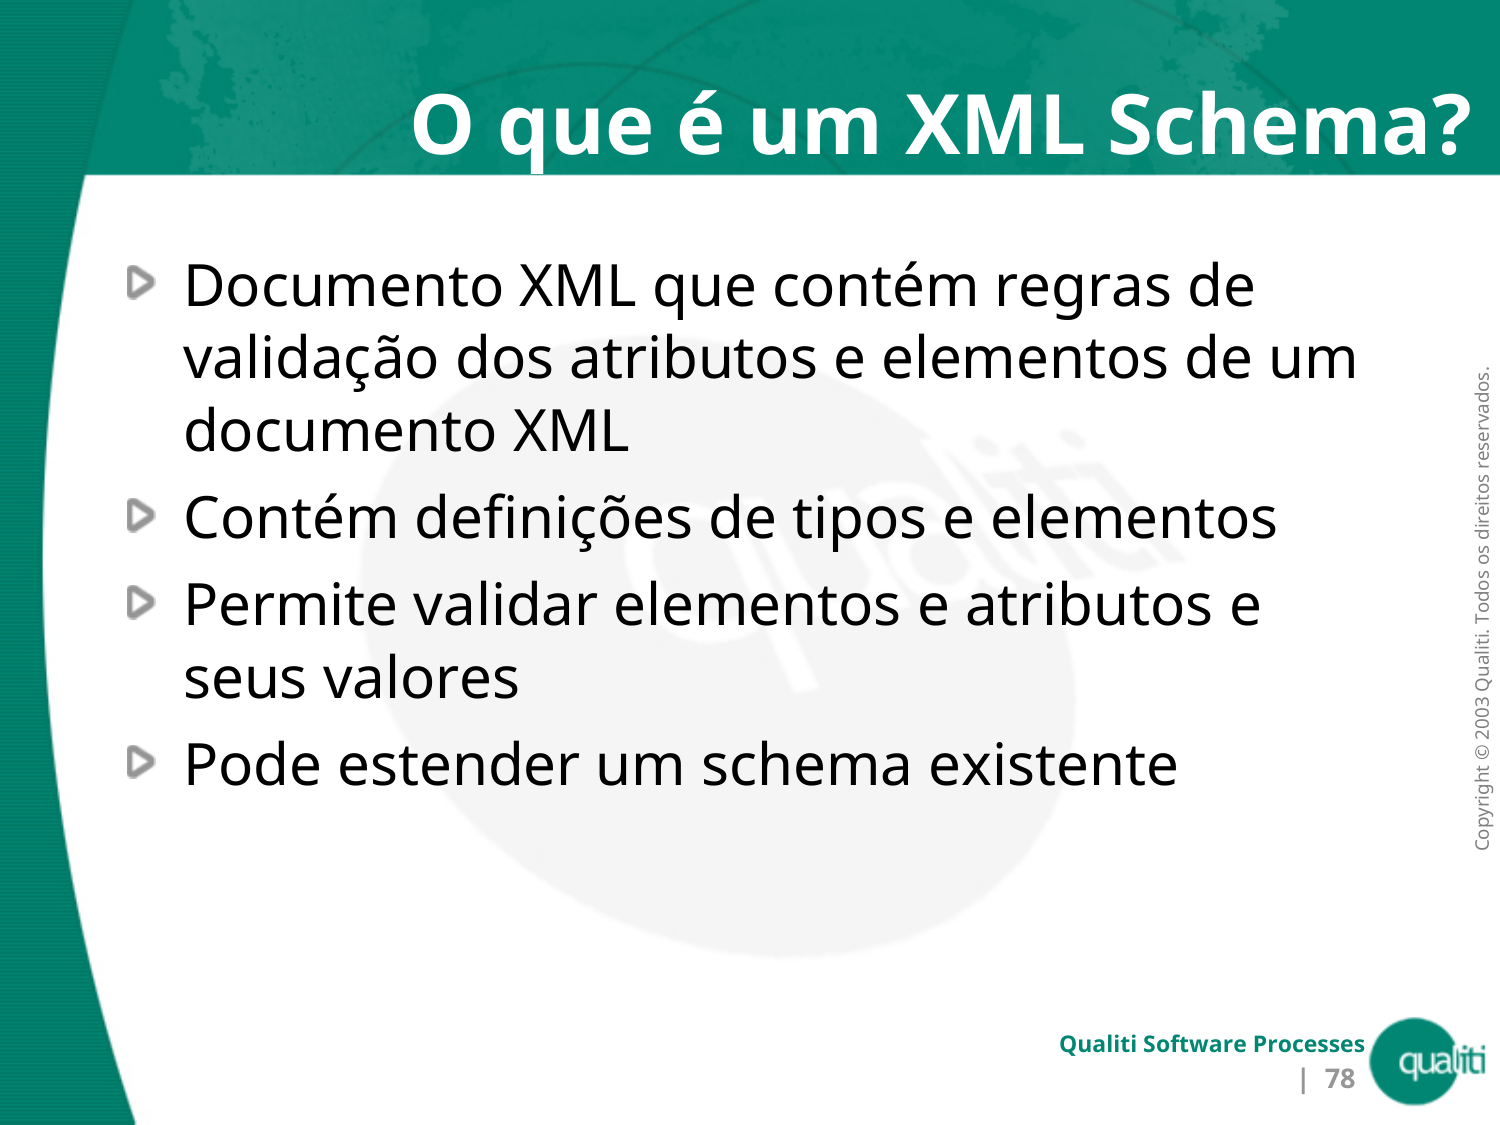

# O que é um XML Schema?
Documento XML que contém regras de validação dos atributos e elementos de um documento XML
Contém definições de tipos e elementos
Permite validar elementos e atributos e seus valores
Pode estender um schema existente